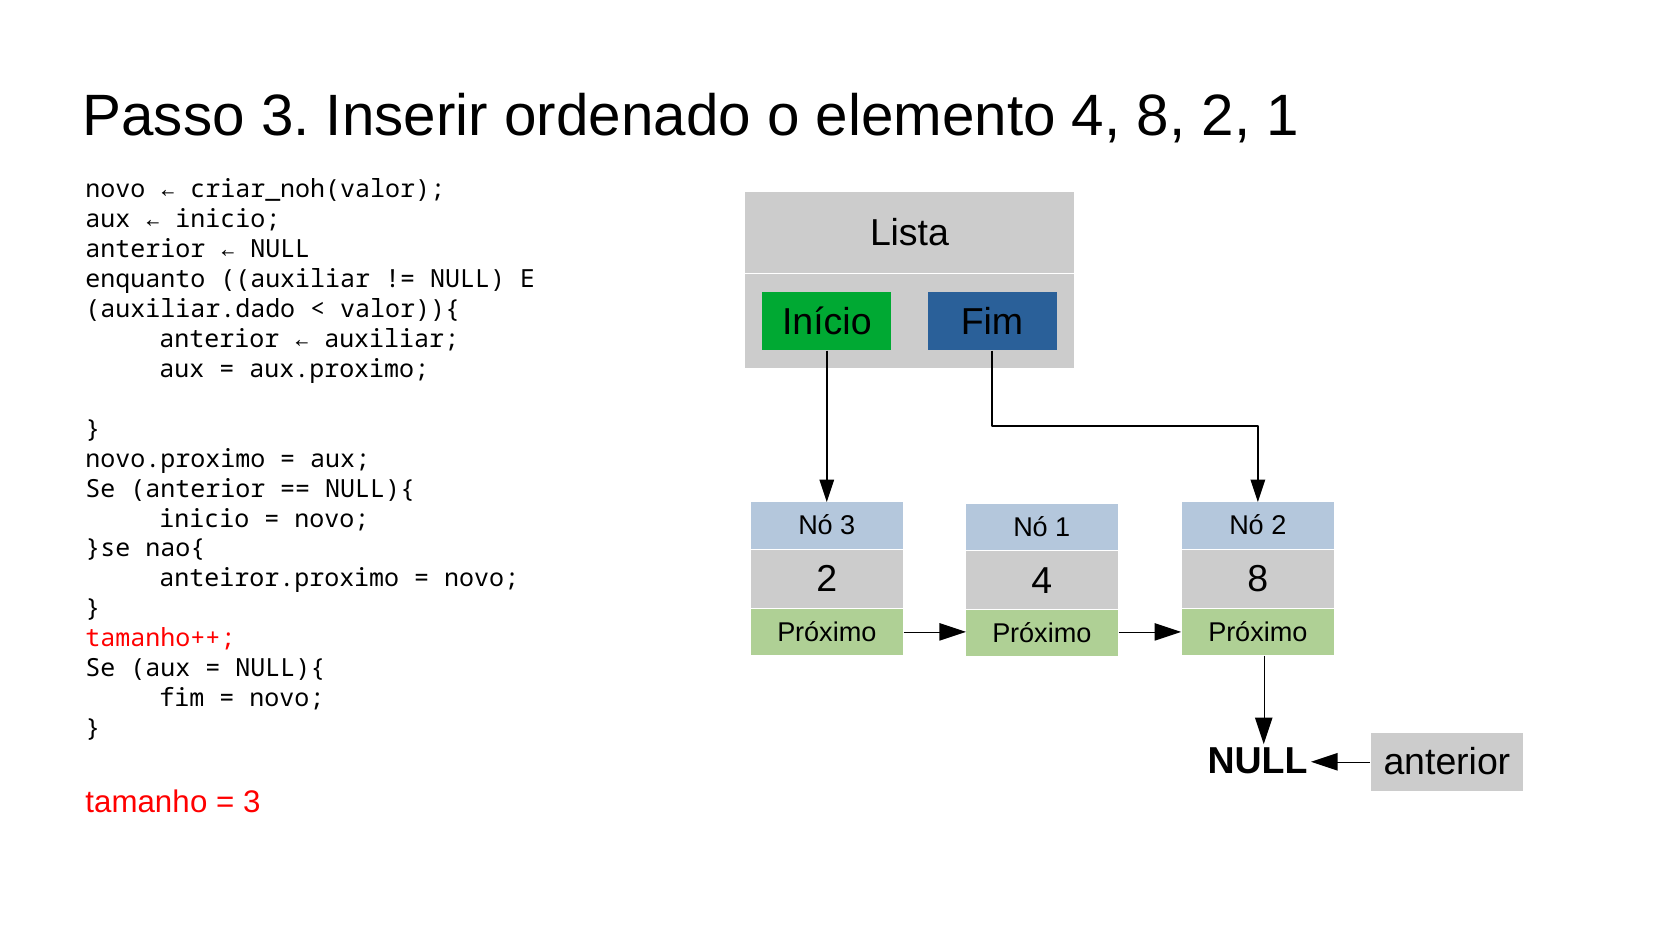

# Passo 3. Inserir ordenado o elemento 4, 8, 2, 1
novo ← criar_noh(valor);
aux ← inicio;
anterior ← NULL
enquanto ((auxiliar != NULL) E (auxiliar.dado < valor)){
	anterior ← auxiliar;
	aux = aux.proximo;
}
novo.proximo = aux;
Se (anterior == NULL){
	inicio = novo;
}se nao{
	anteiror.proximo = novo;
}
tamanho++;
Se (aux = NULL){
	fim = novo;
}
Lista
Início
Fim
2
Nó 3
8
Nó 2
4
Nó 1
Próximo
Próximo
Próximo
NULL
anterior
tamanho = 3